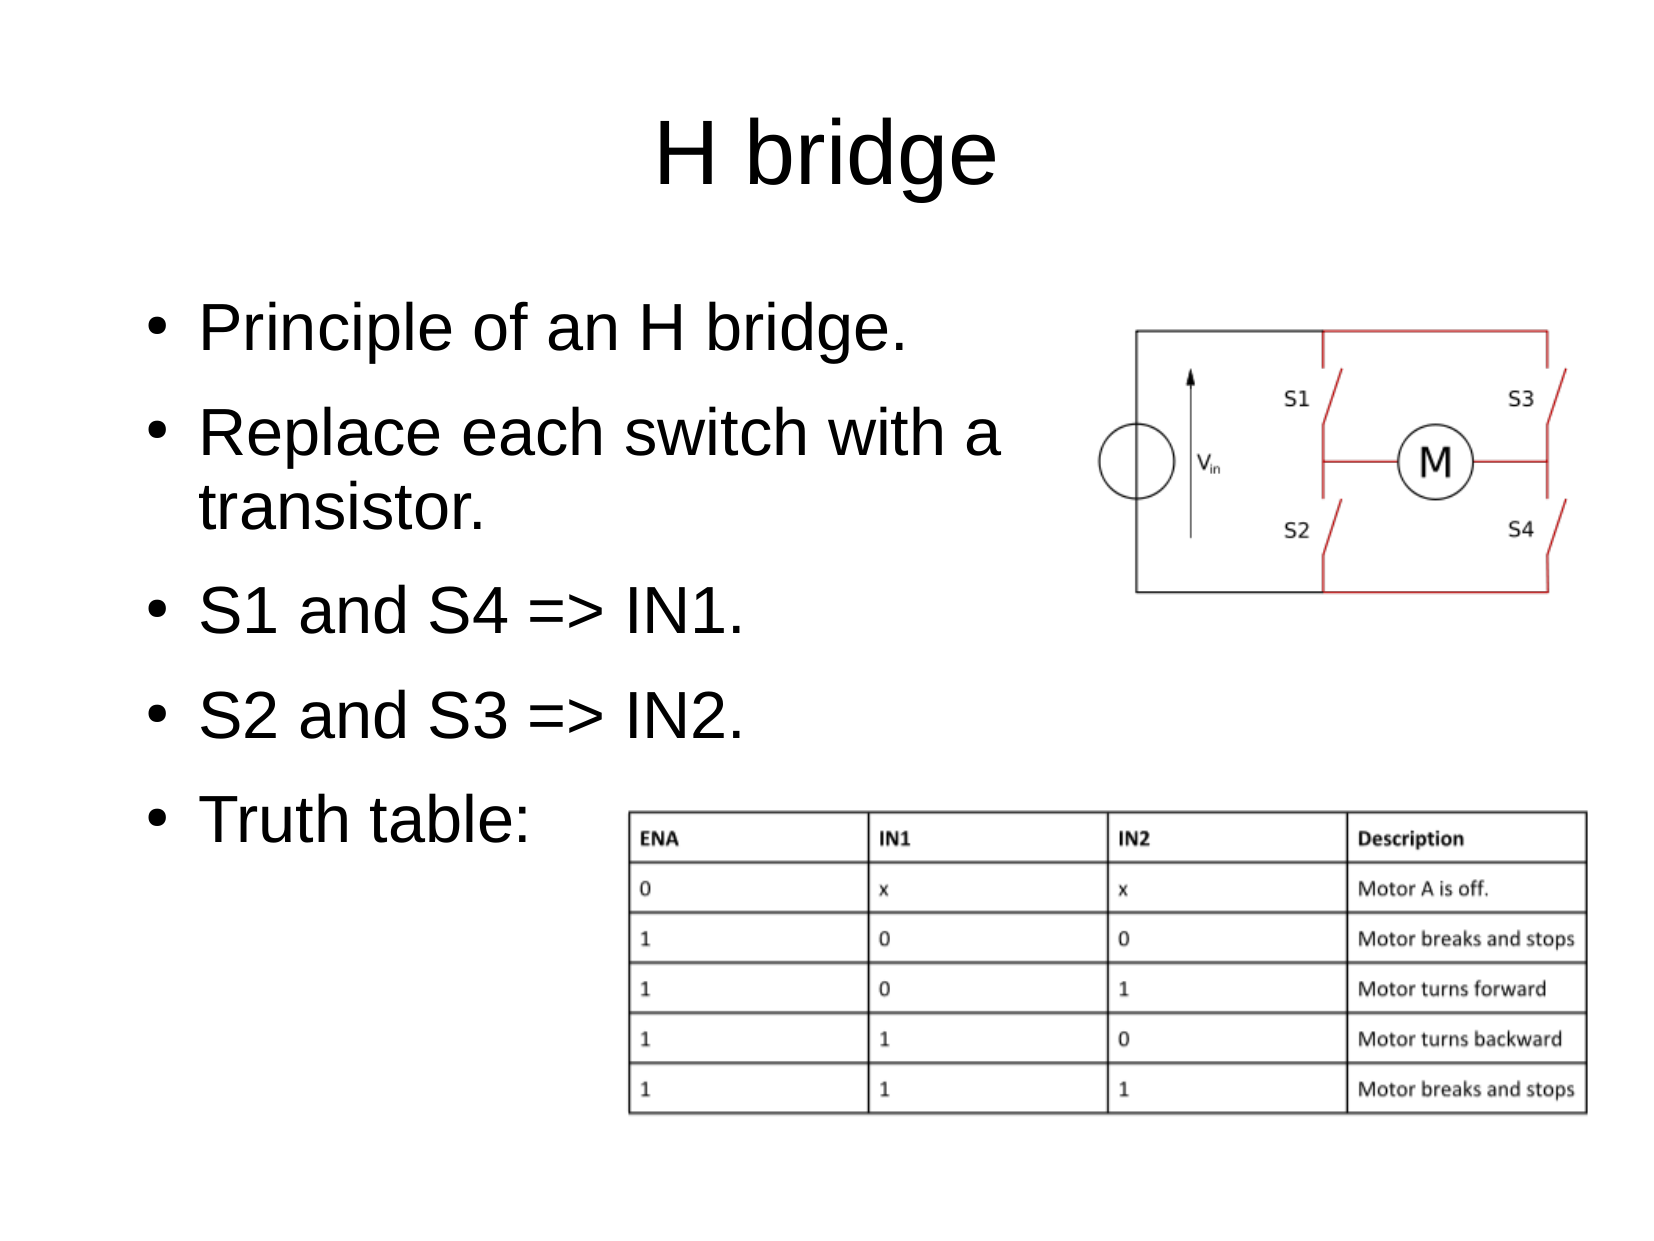

# H bridge
Principle of an H bridge.
Replace each switch with a transistor.
S1 and S4 => IN1.
S2 and S3 => IN2.
Truth table: